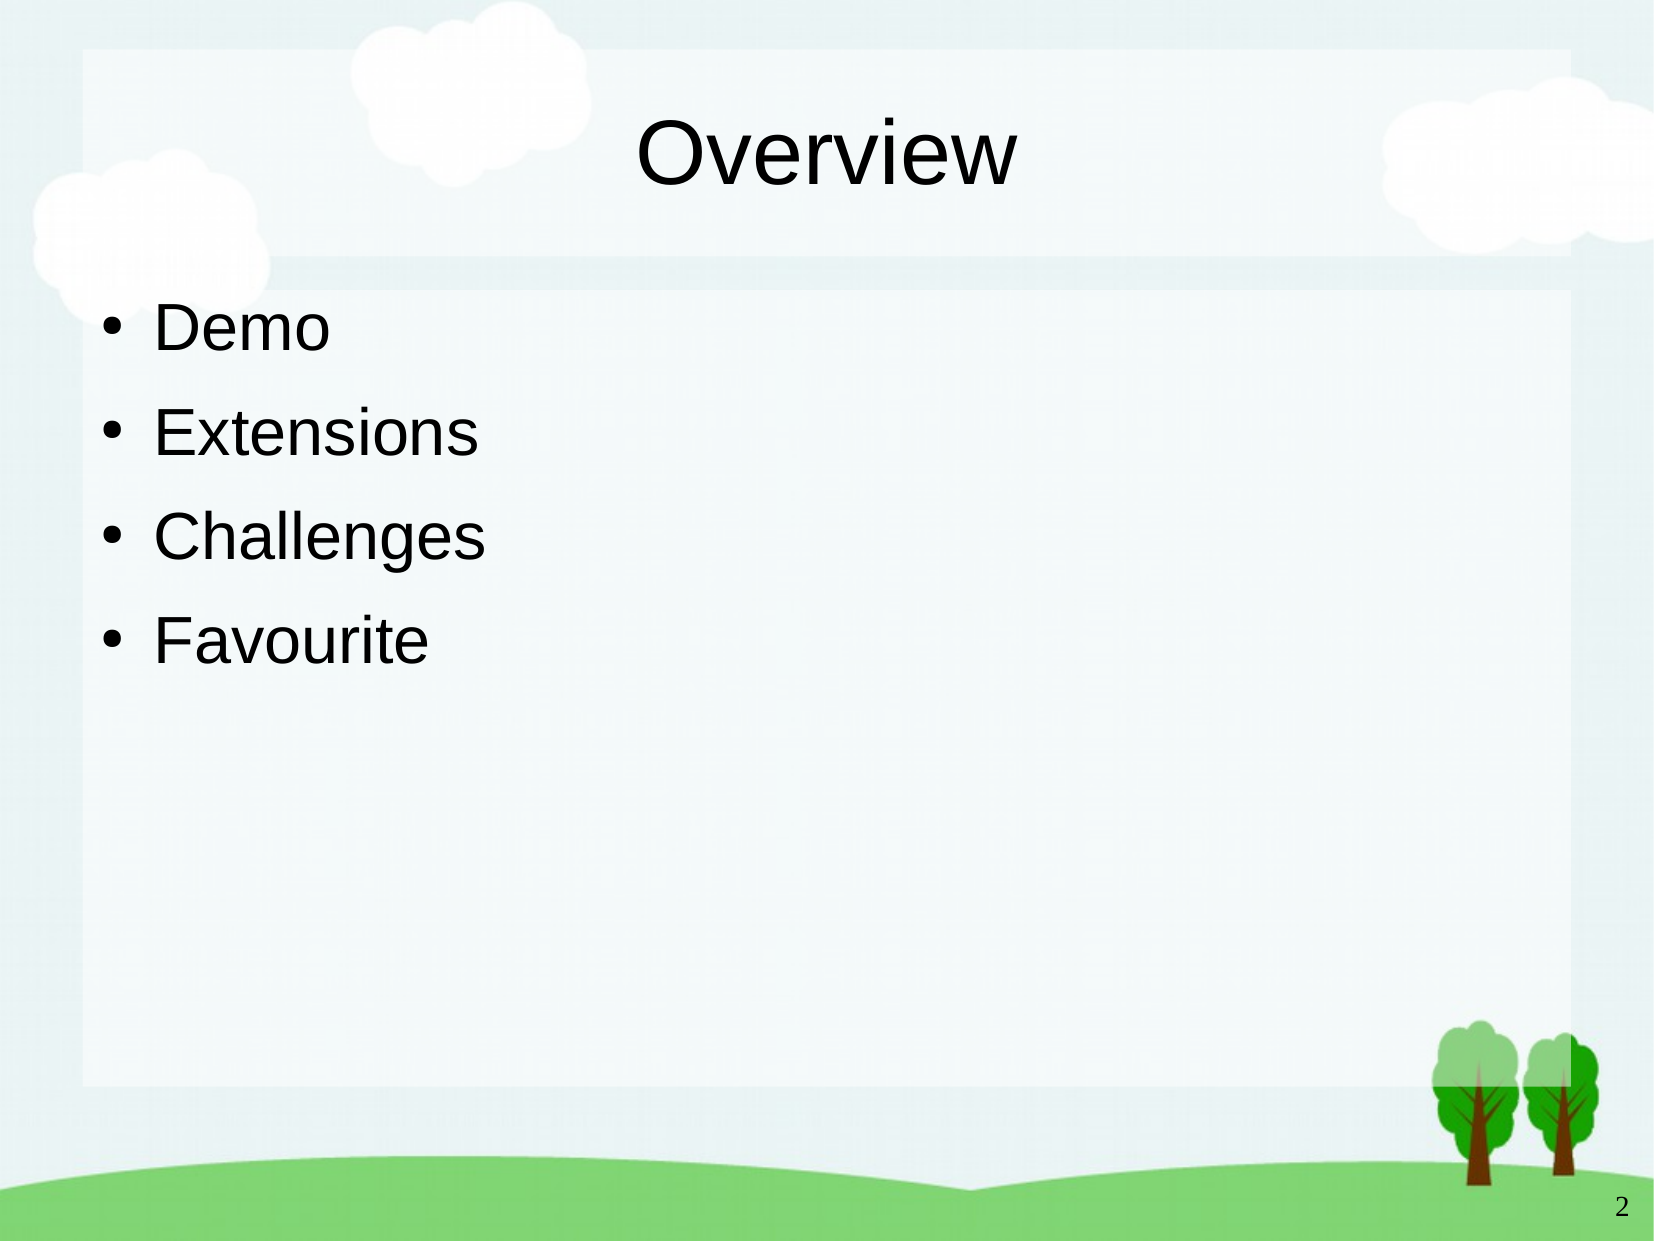

# Overview
Demo
Extensions
Challenges
Favourite
2